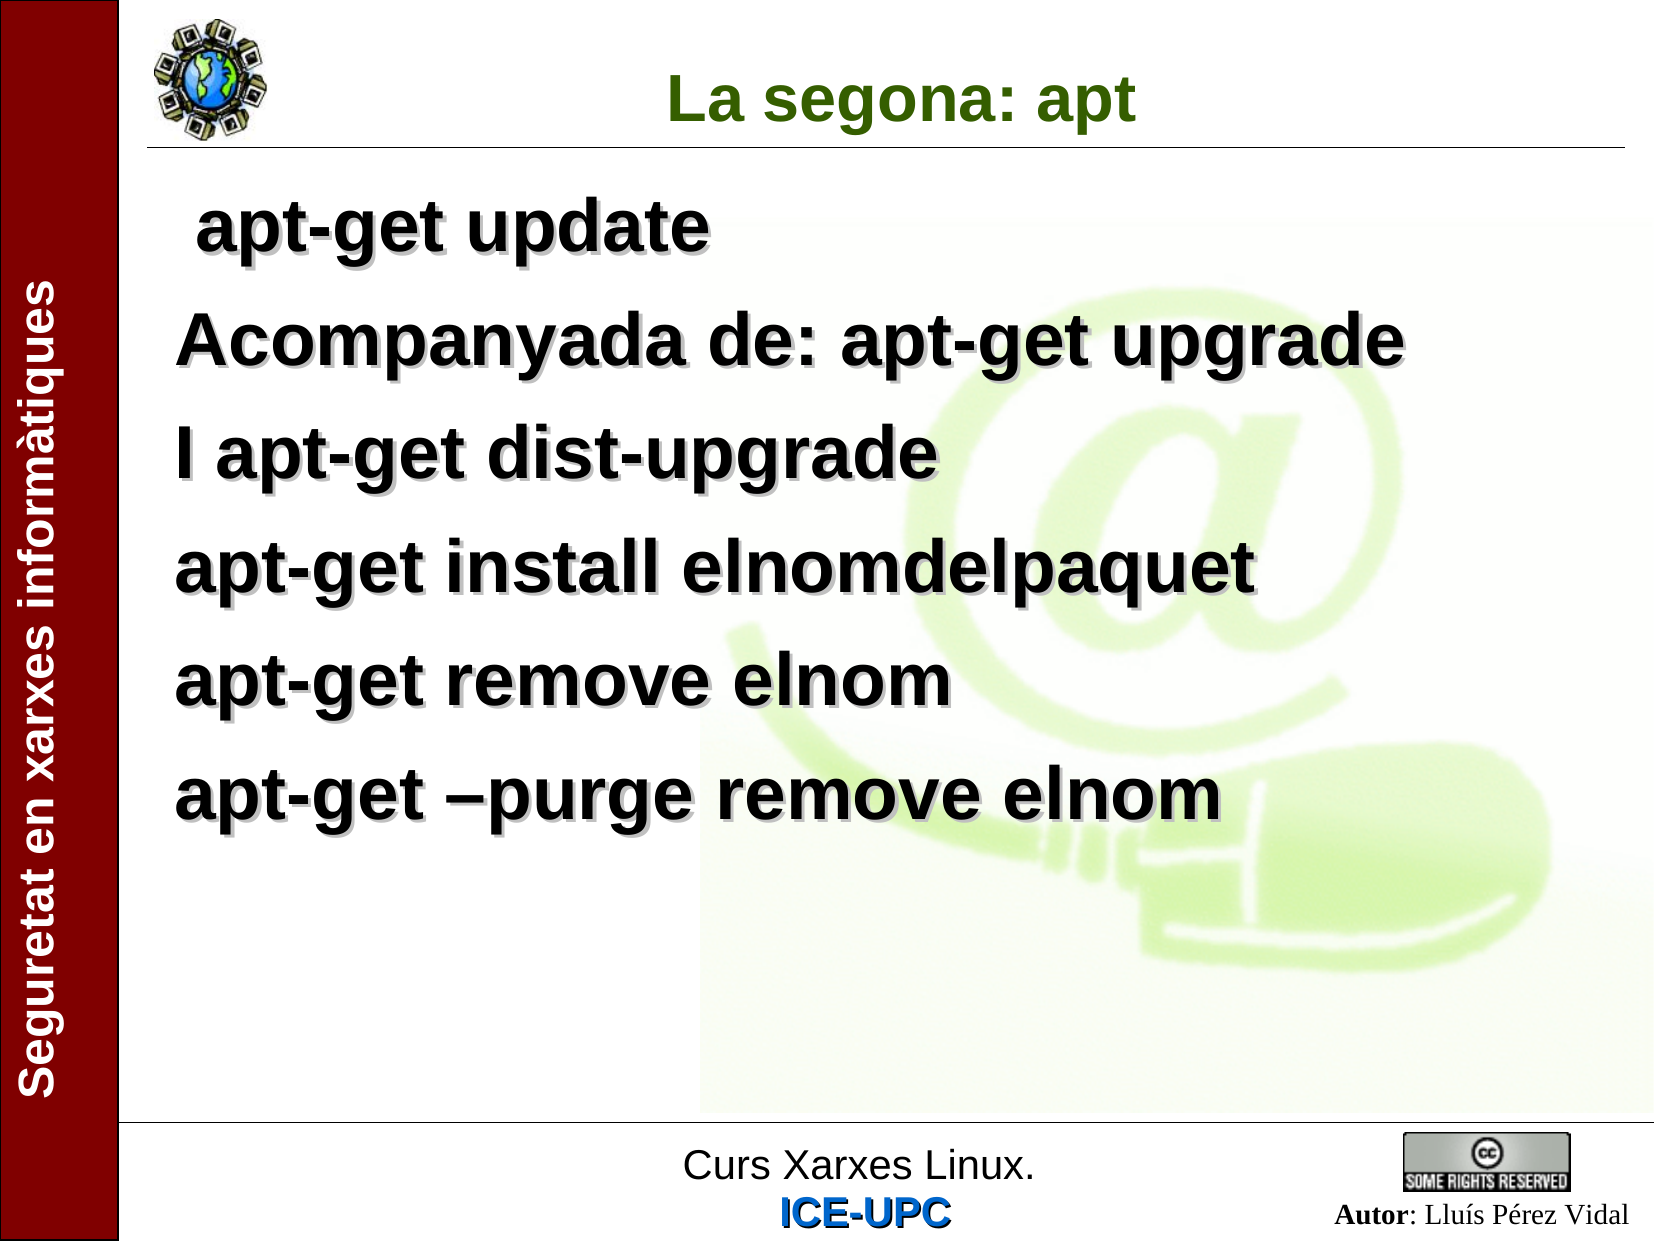

# La segona: apt
 apt-get update
Acompanyada de: apt-get upgrade
I apt-get dist-upgrade
apt-get install elnomdelpaquet
apt-get remove elnom
apt-get –purge remove elnom